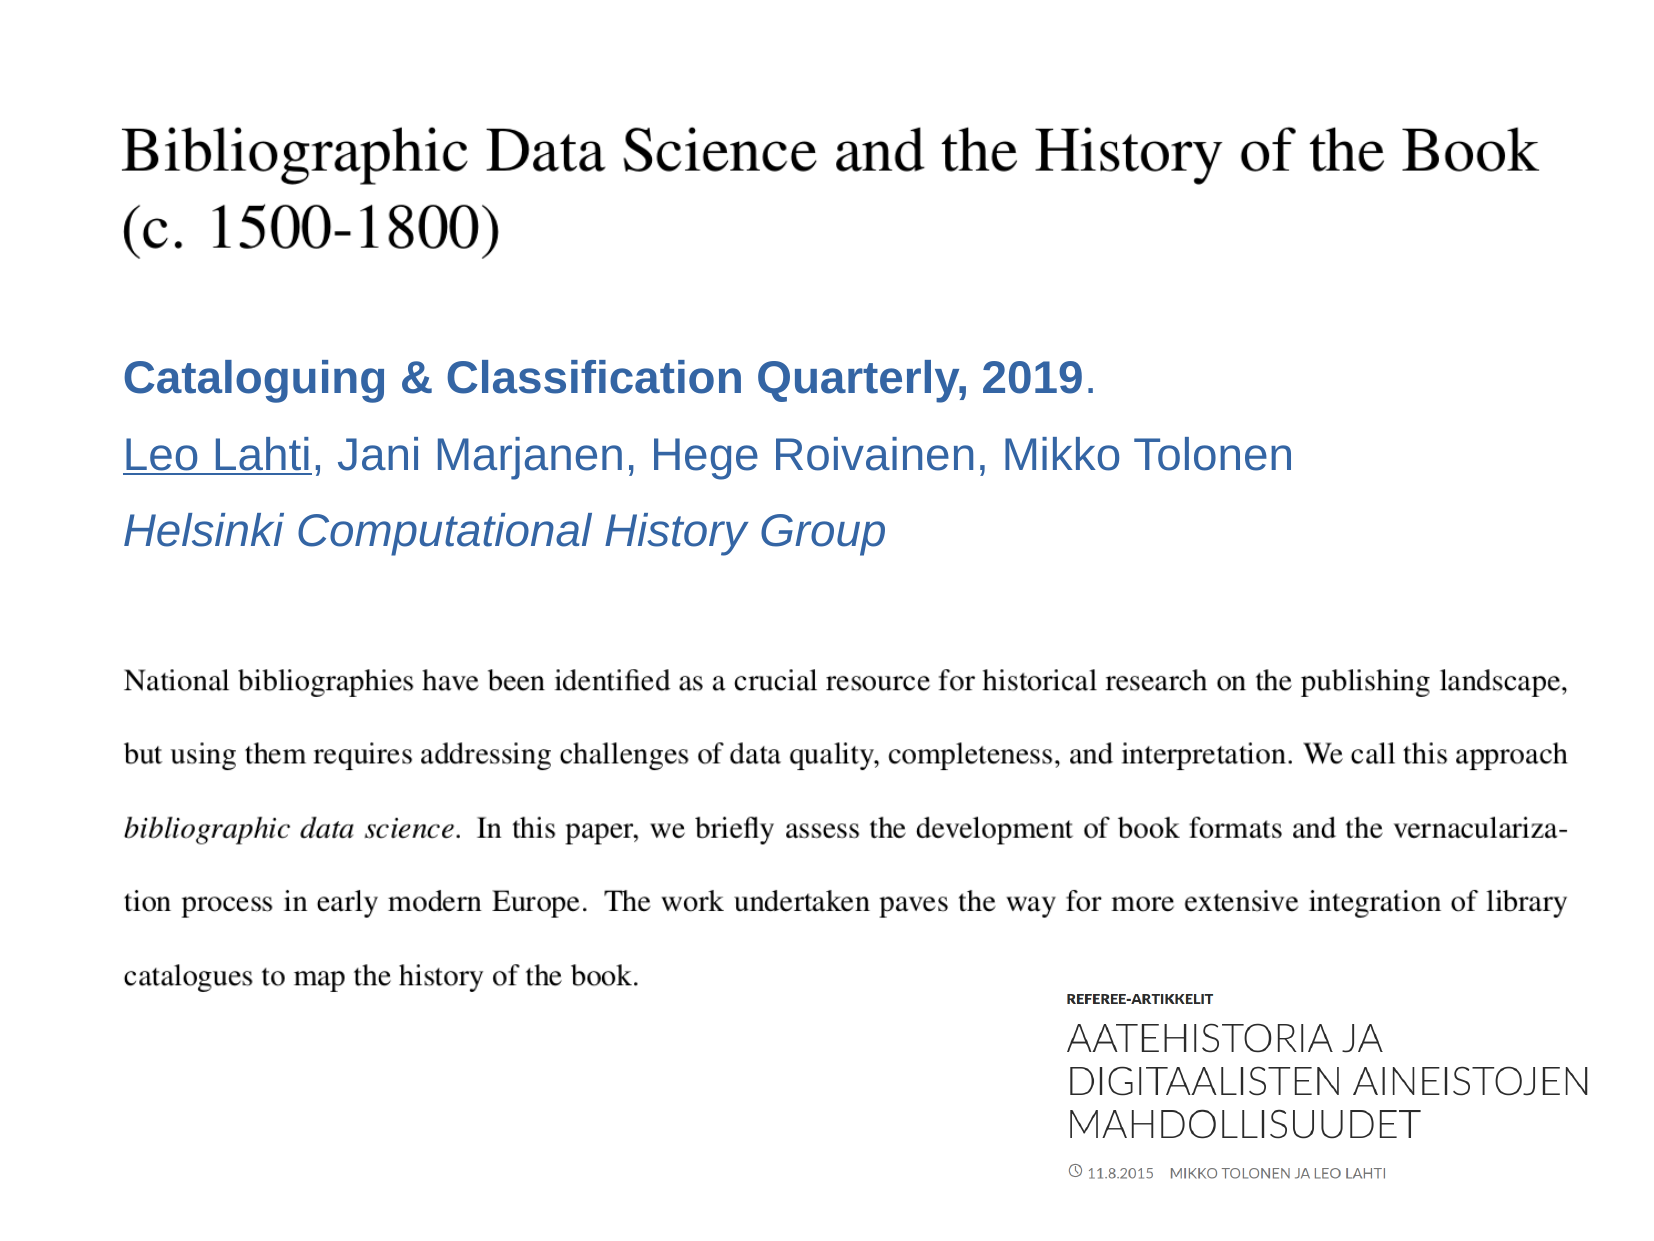

Cataloguing & Classification Quarterly, 2019.
Leo Lahti, Jani Marjanen, Hege Roivainen, Mikko Tolonen
Helsinki Computational History Group